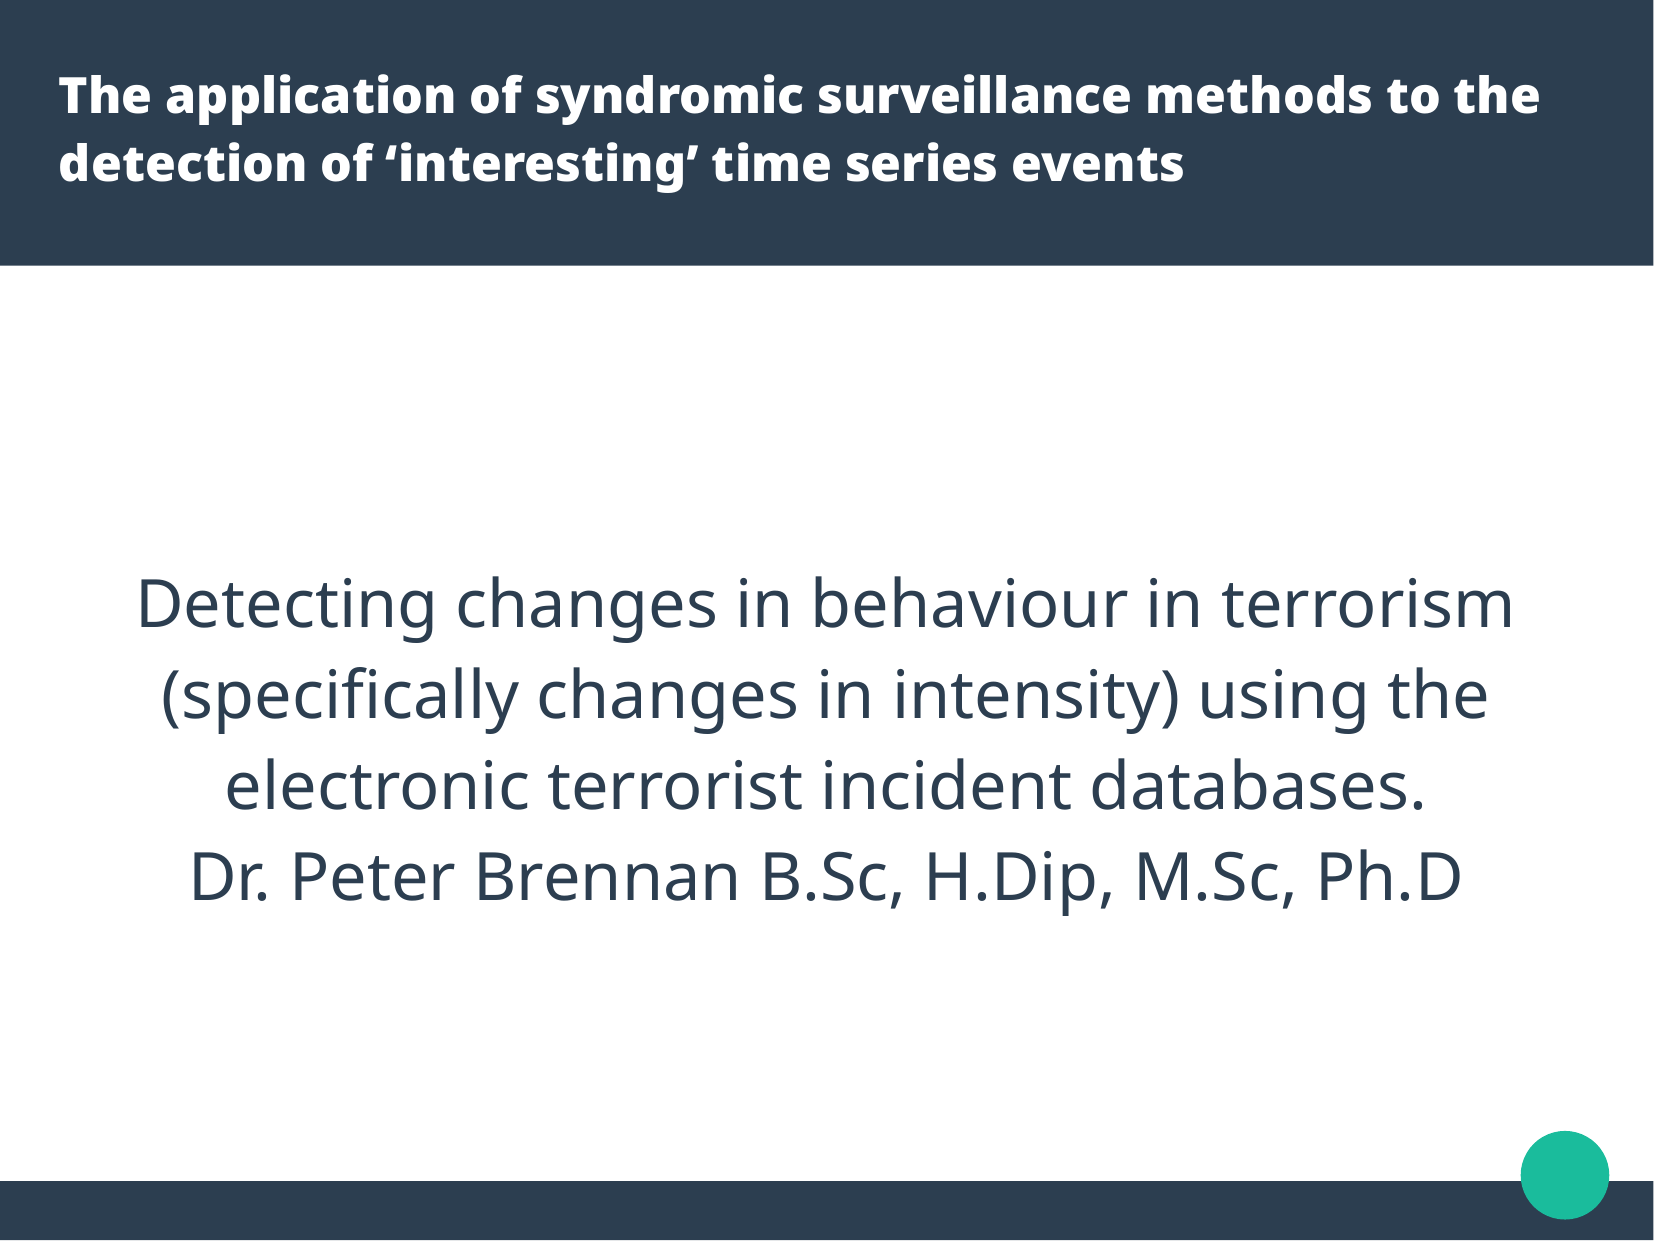

# The application of syndromic surveillance methods to the detection of ‘interesting’ time series events
Detecting changes in behaviour in terrorism (specifically changes in intensity) using the electronic terrorist incident databases.
Dr. Peter Brennan B.Sc, H.Dip, M.Sc, Ph.D